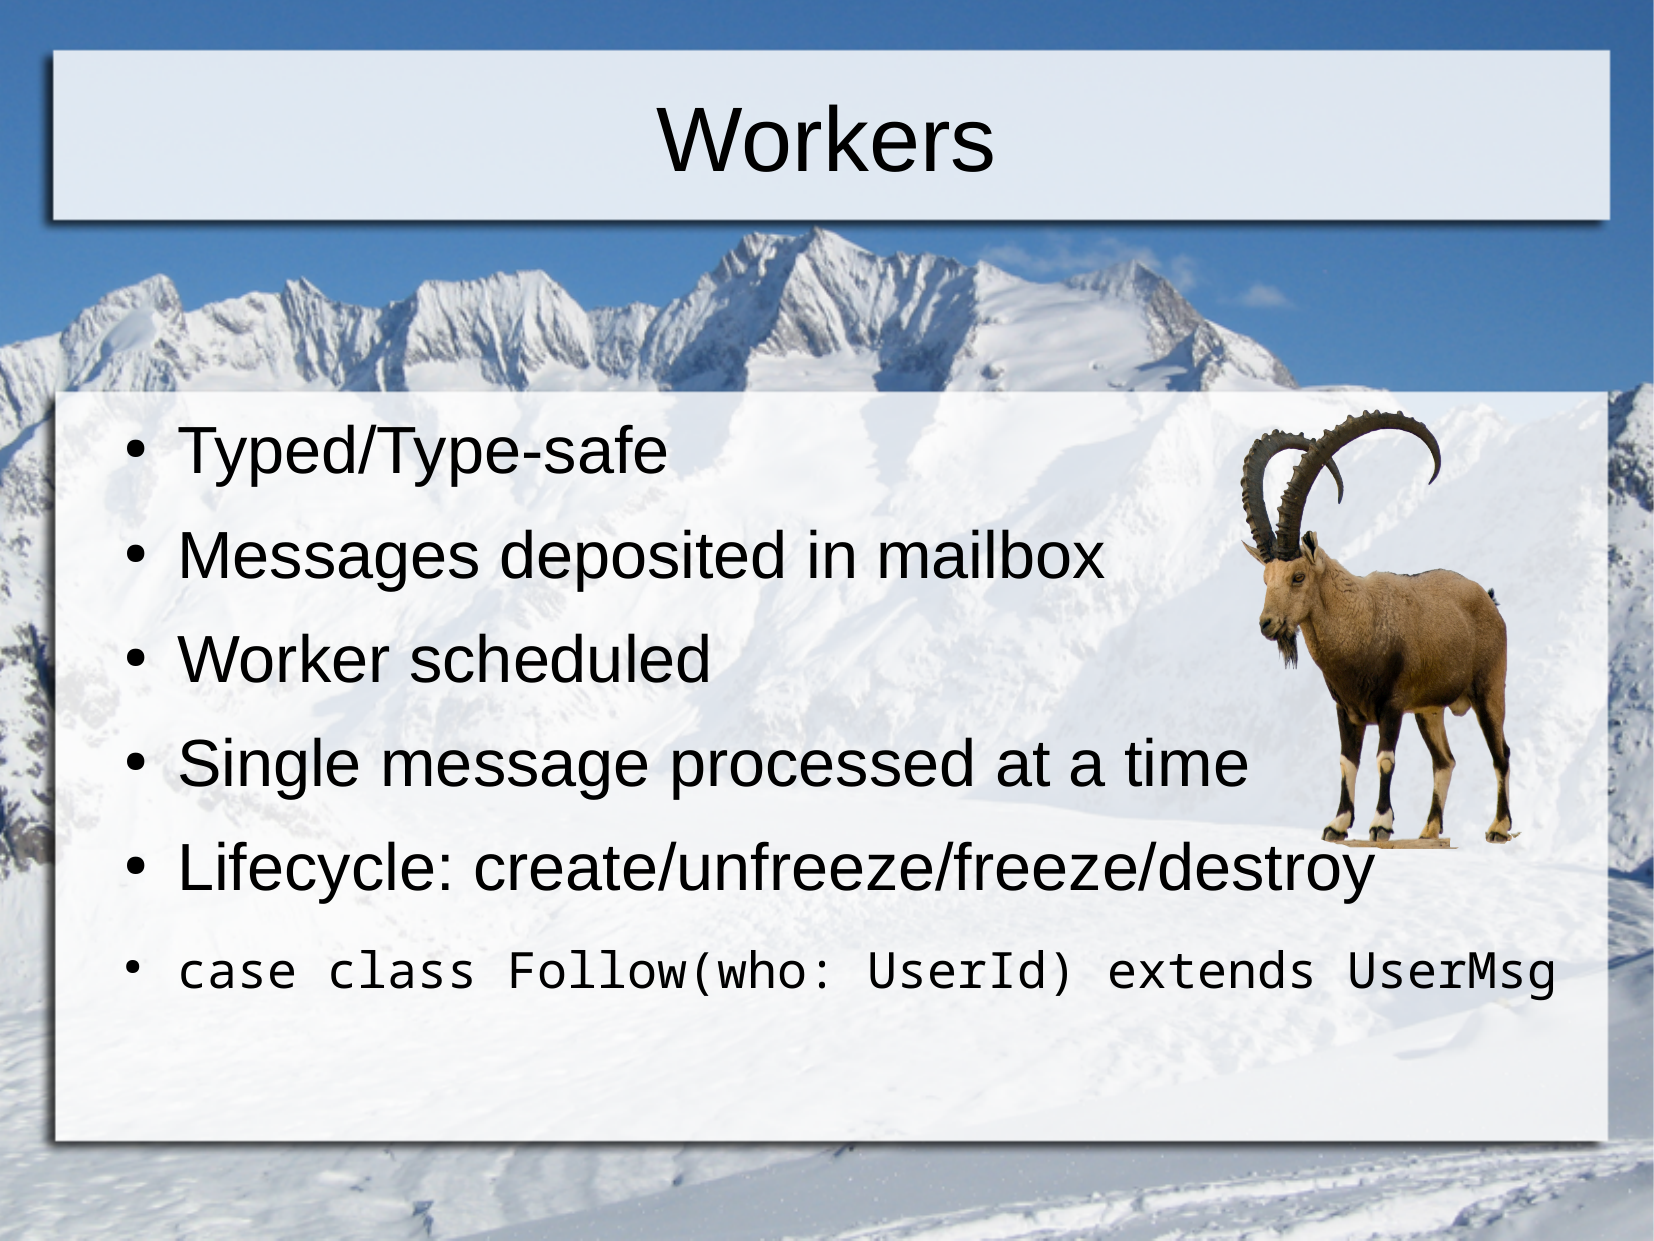

# Workers
Typed/Type-safe
Messages deposited in mailbox
Worker scheduled
Single message processed at a time
Lifecycle: create/unfreeze/freeze/destroy
case class Follow(who: UserId) extends UserMsg